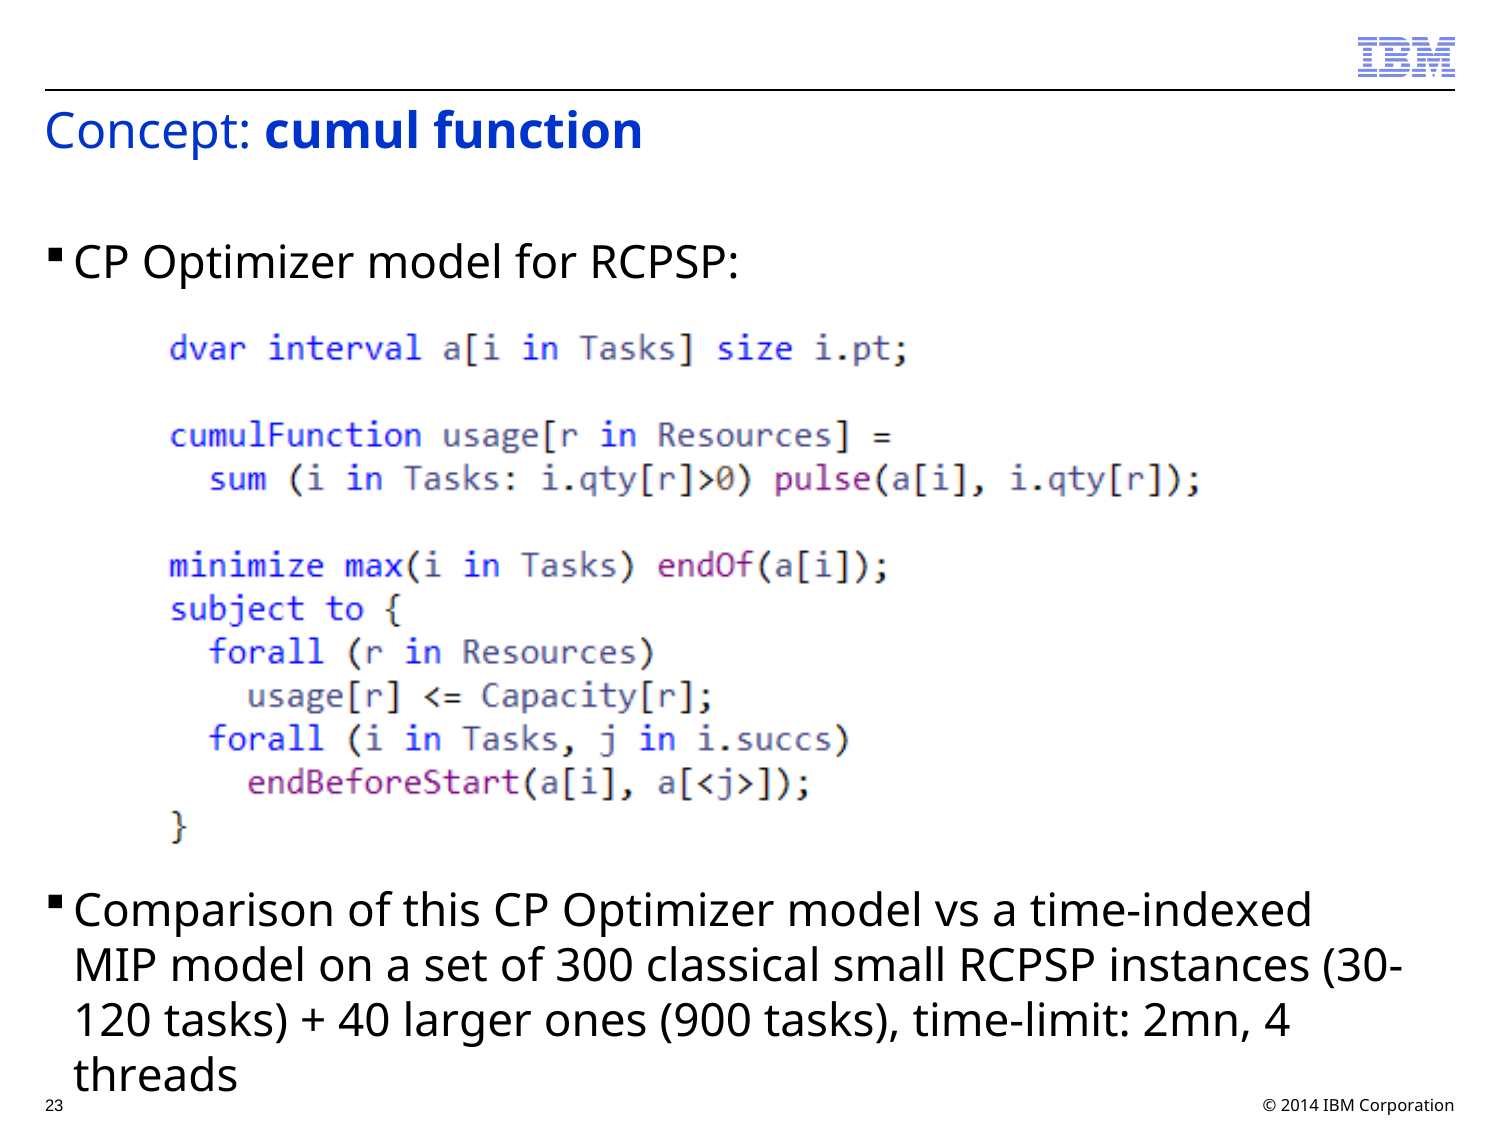

# Concept: cumul function
CP Optimizer model for RCPSP:
Comparison of this CP Optimizer model vs a time-indexed MIP model on a set of 300 classical small RCPSP instances (30-120 tasks) + 40 larger ones (900 tasks), time-limit: 2mn, 4 threads
23